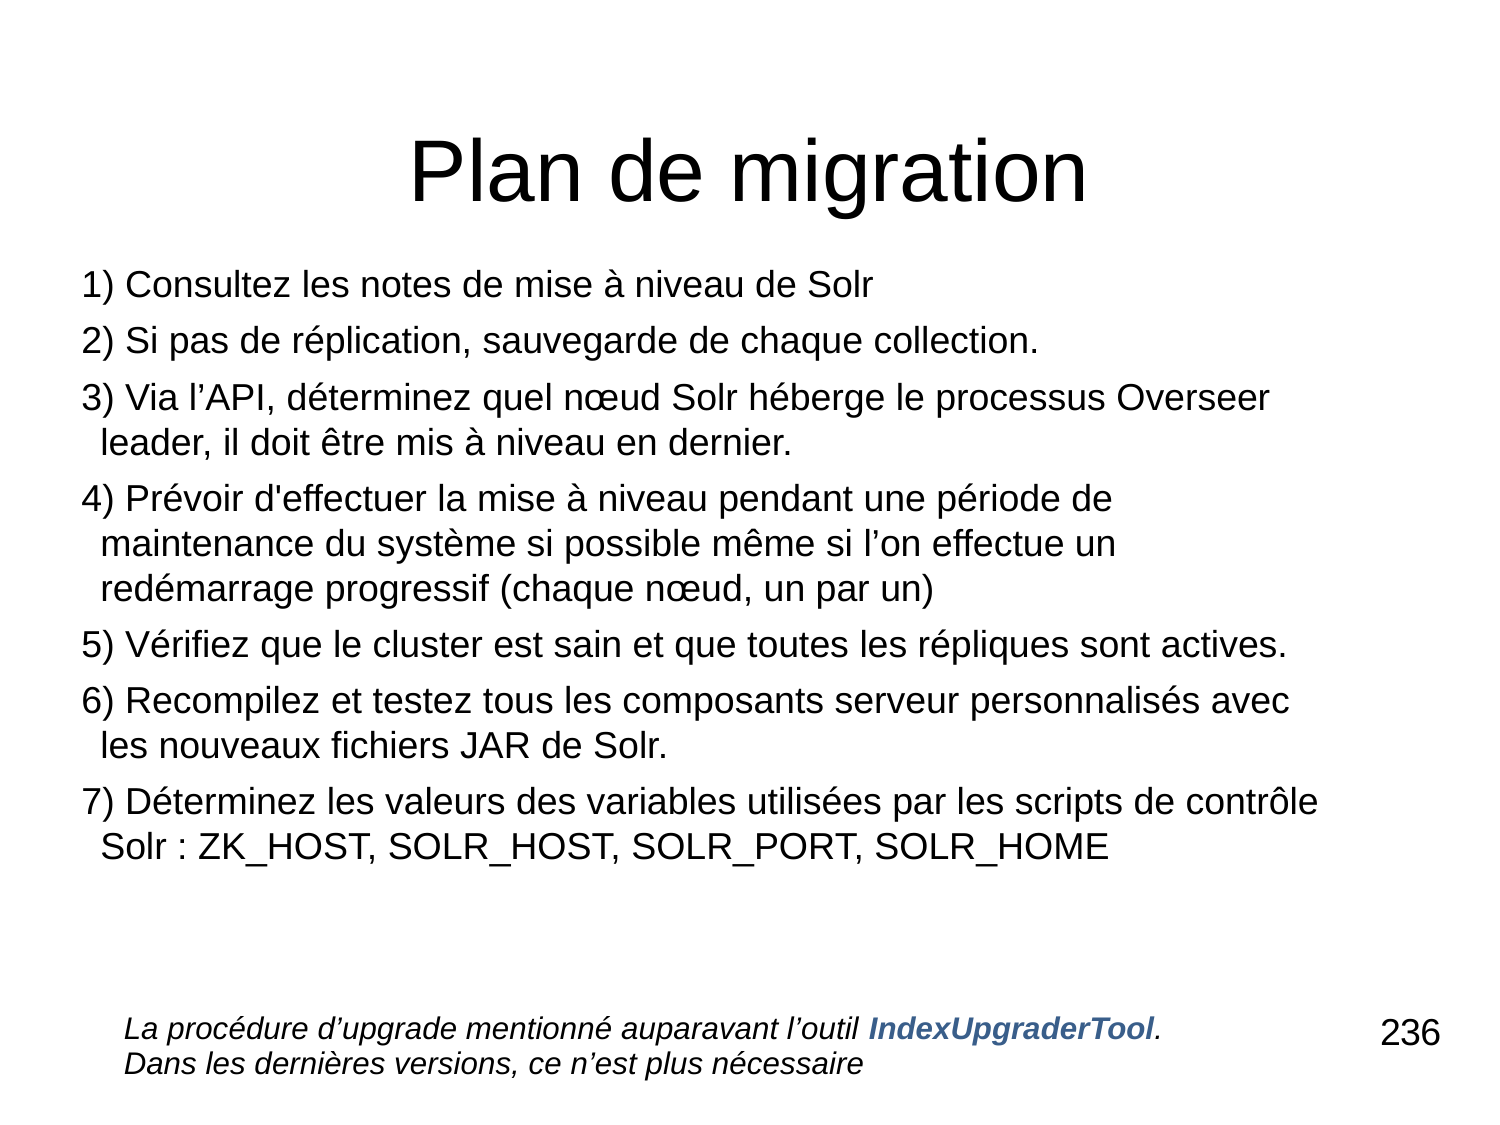

# Plan de migration
 Consultez les notes de mise à niveau de Solr
 Si pas de réplication, sauvegarde de chaque collection.
 Via l’API, déterminez quel nœud Solr héberge le processus Overseer leader, il doit être mis à niveau en dernier.
 Prévoir d'effectuer la mise à niveau pendant une période de maintenance du système si possible même si l’on effectue un redémarrage progressif (chaque nœud, un par un)
 Vérifiez que le cluster est sain et que toutes les répliques sont actives.
 Recompilez et testez tous les composants serveur personnalisés avec les nouveaux fichiers JAR de Solr.
 Déterminez les valeurs des variables utilisées par les scripts de contrôle Solr : ZK_HOST, SOLR_HOST, SOLR_PORT, SOLR_HOME
La procédure d’upgrade mentionné auparavant l’outil IndexUpgraderTool.
Dans les dernières versions, ce n’est plus nécessaire
236